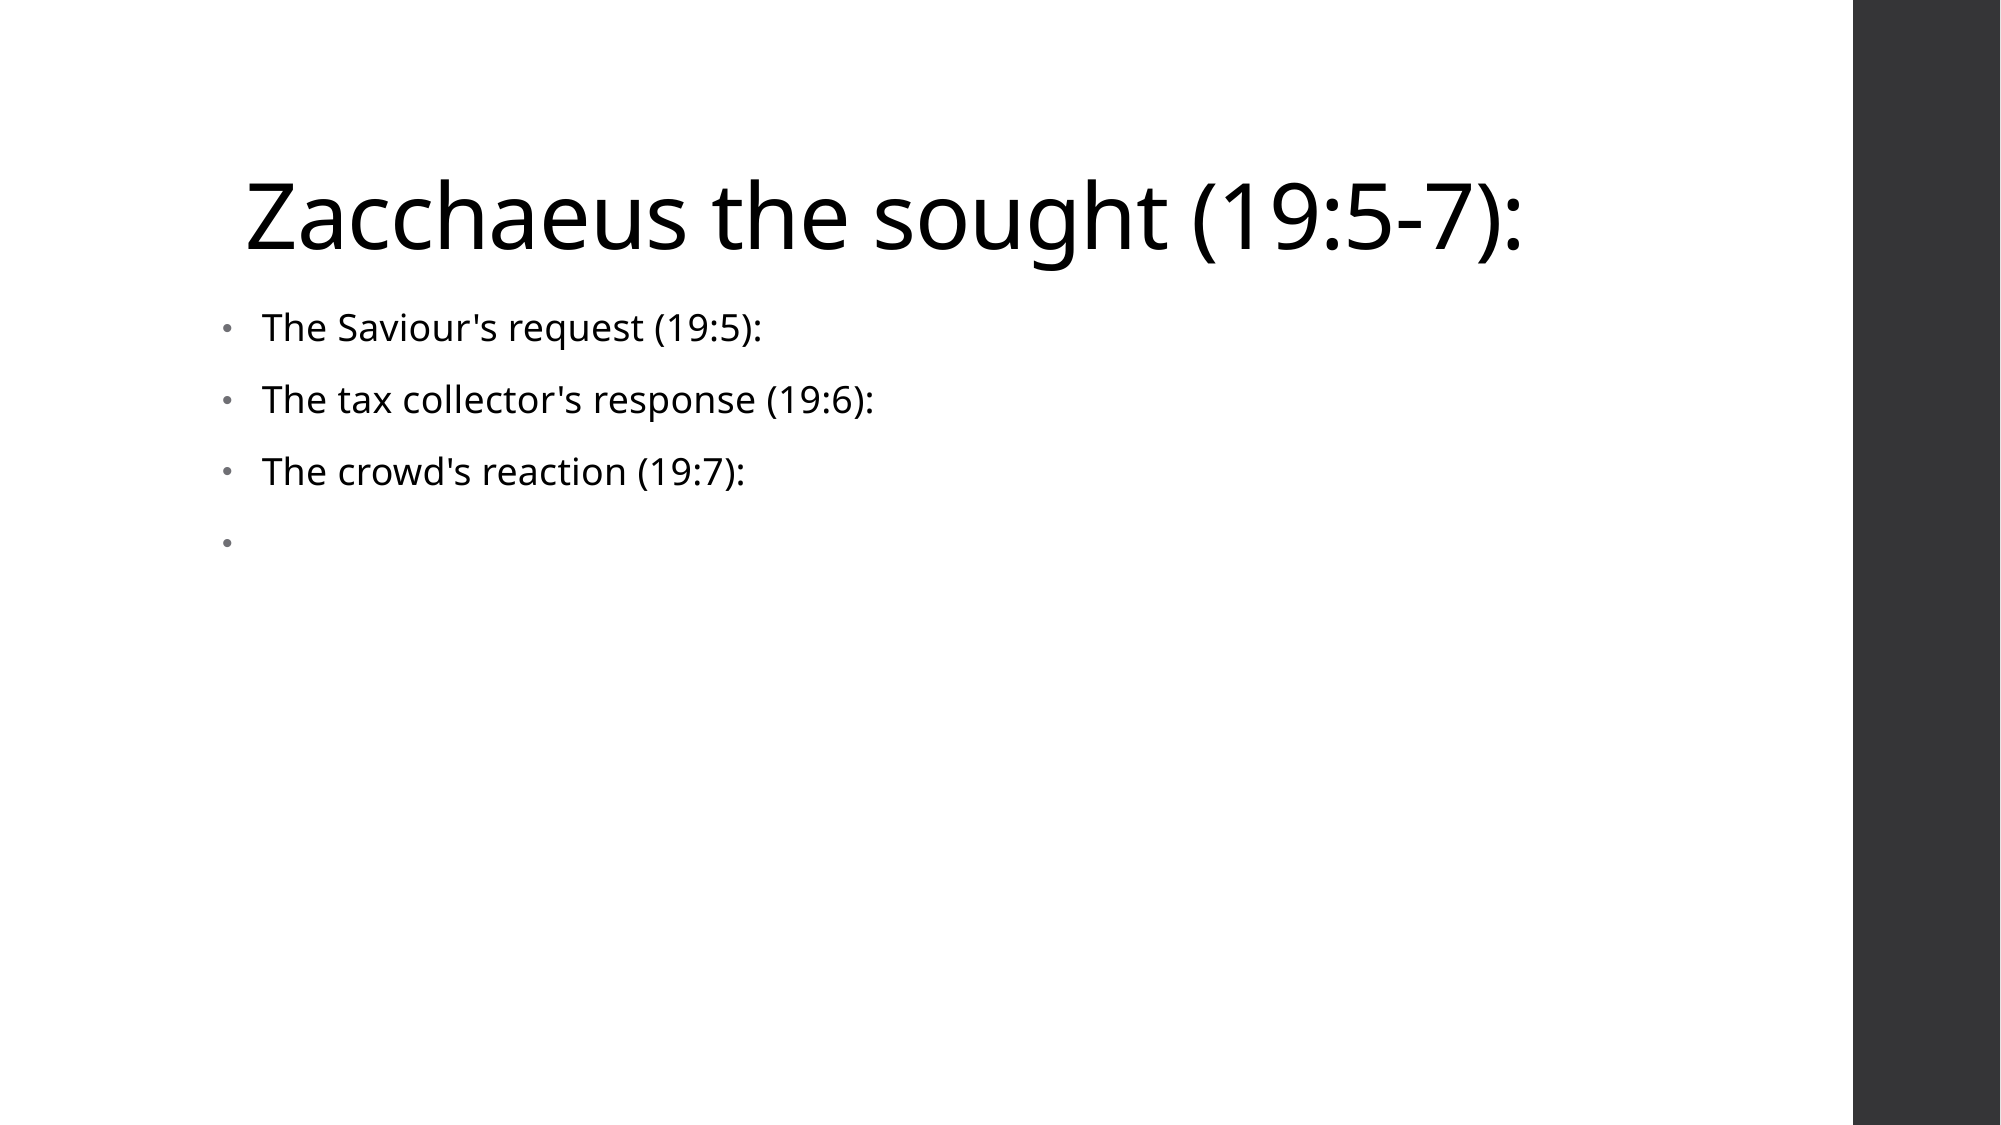

# Zacchaeus the sought (19:5-7):
 The Saviour's request (19:5):
 The tax collector's response (19:6):
 The crowd's reaction (19:7):